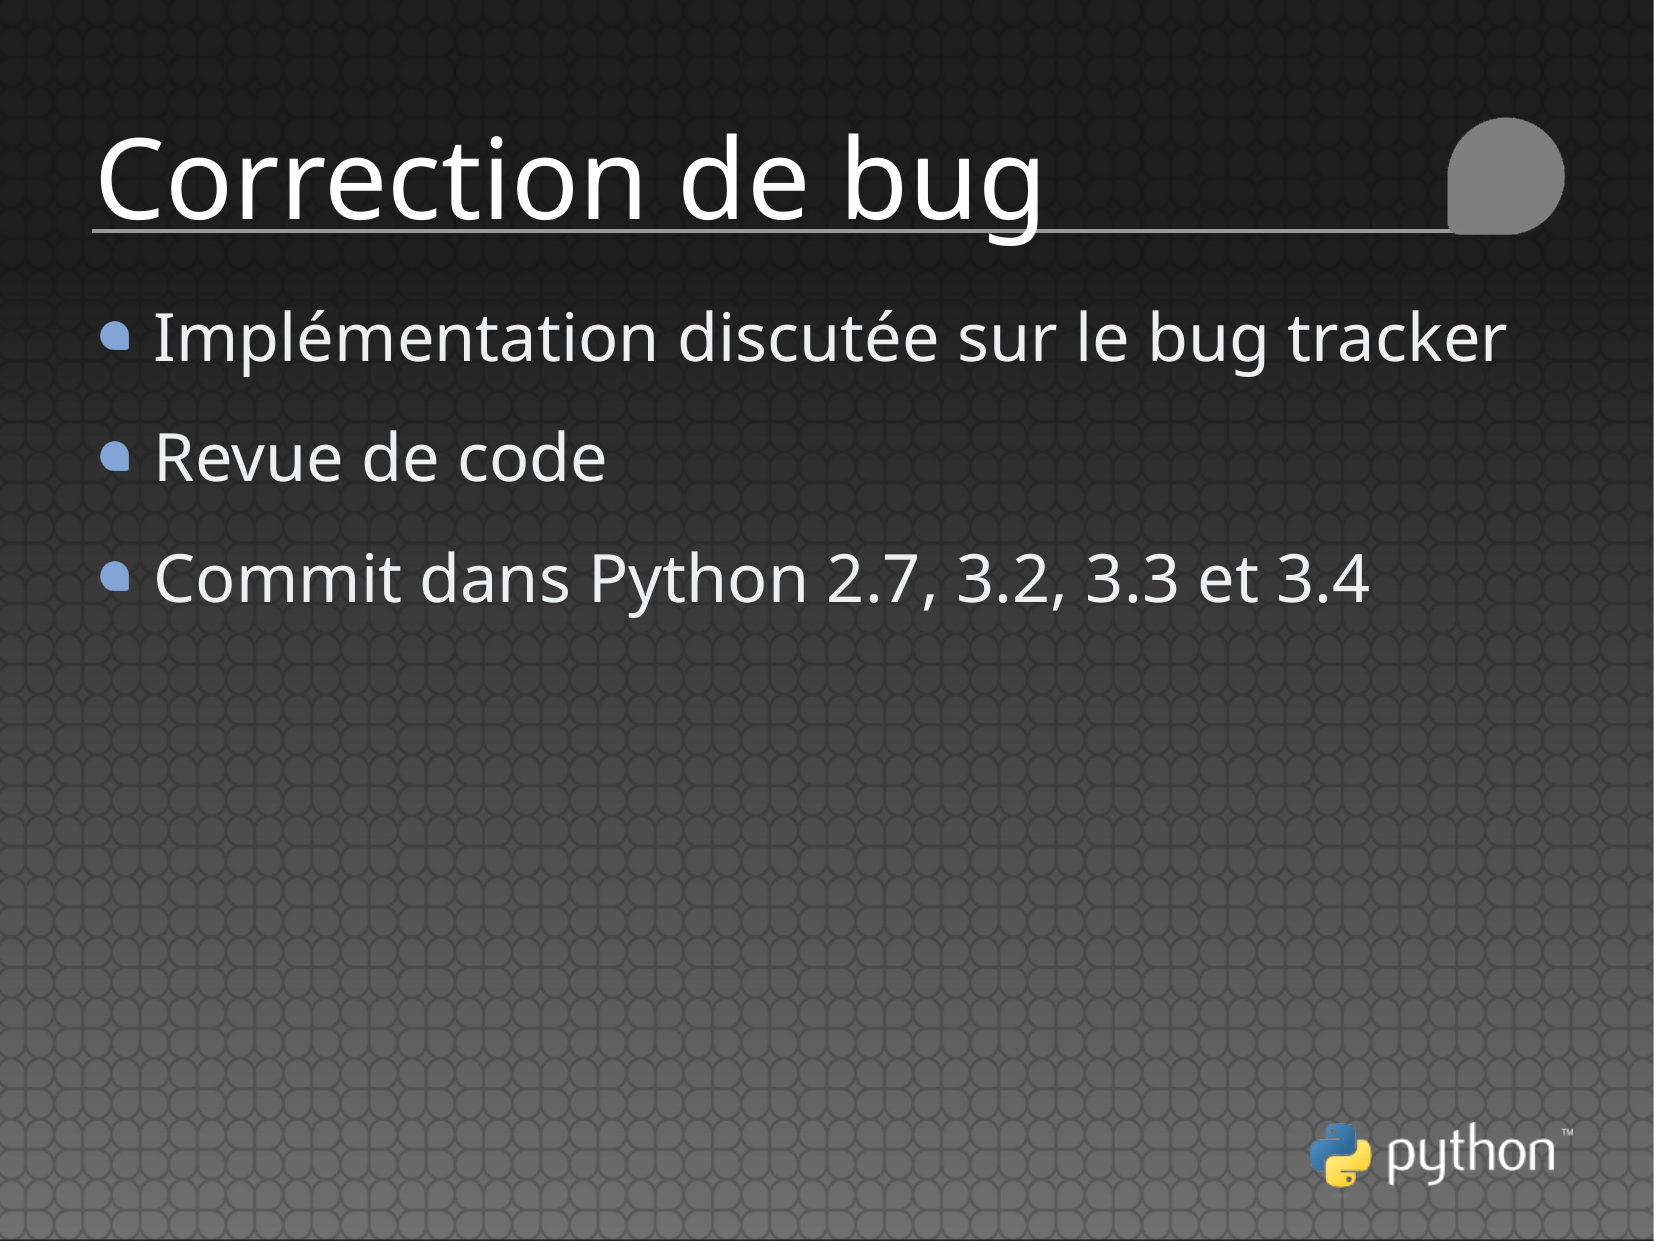

Correction de bug
# Implémentation discutée sur le bug tracker
Revue de code
Commit dans Python 2.7, 3.2, 3.3 et 3.4